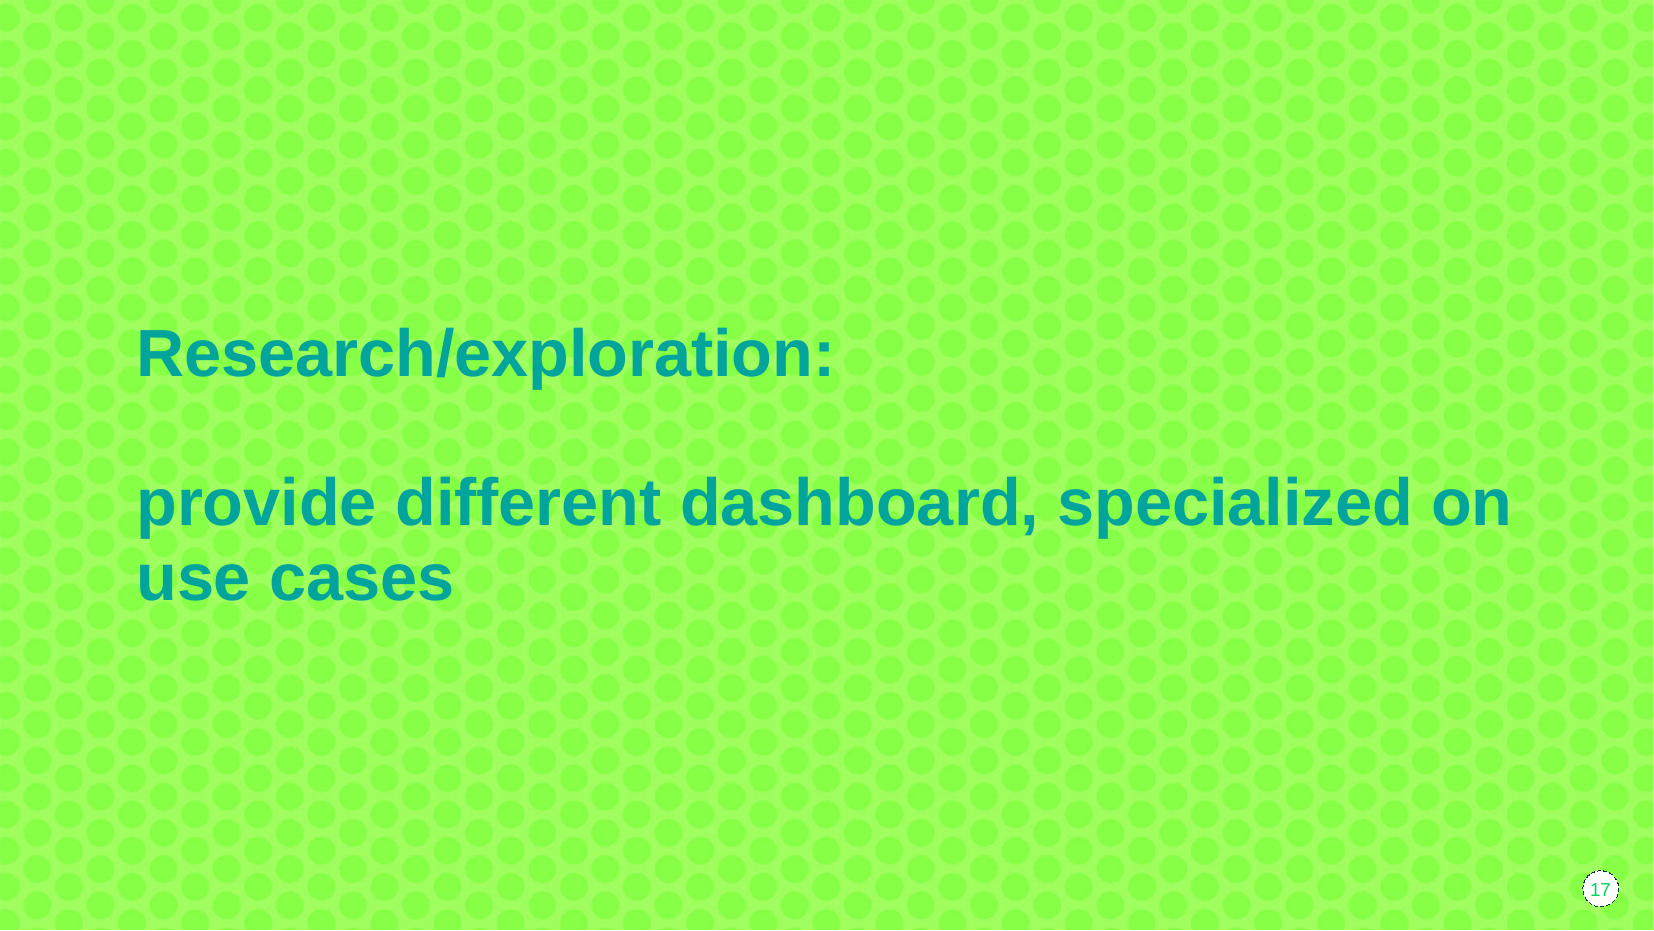

# Research/exploration: provide different dashboard, specialized on use cases
17